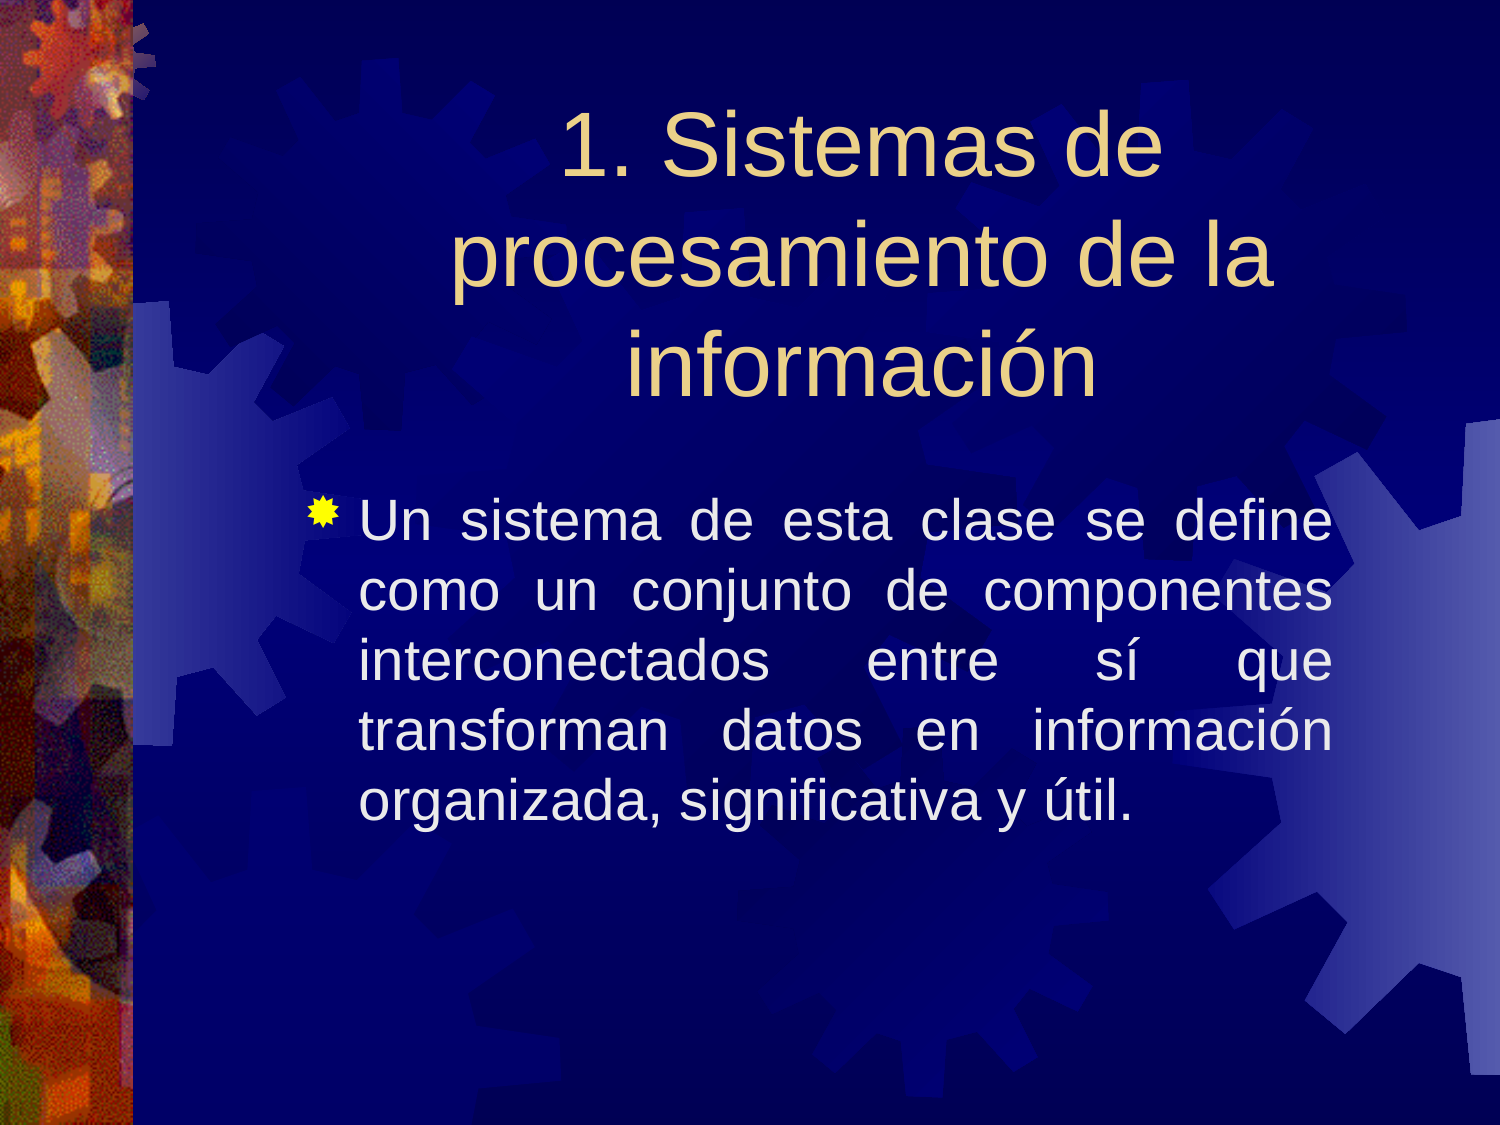

# 1. Sistemas de procesamiento de la información
Un sistema de esta clase se define como un conjunto de componentes interconectados entre sí que transforman datos en información organizada, significativa y útil.